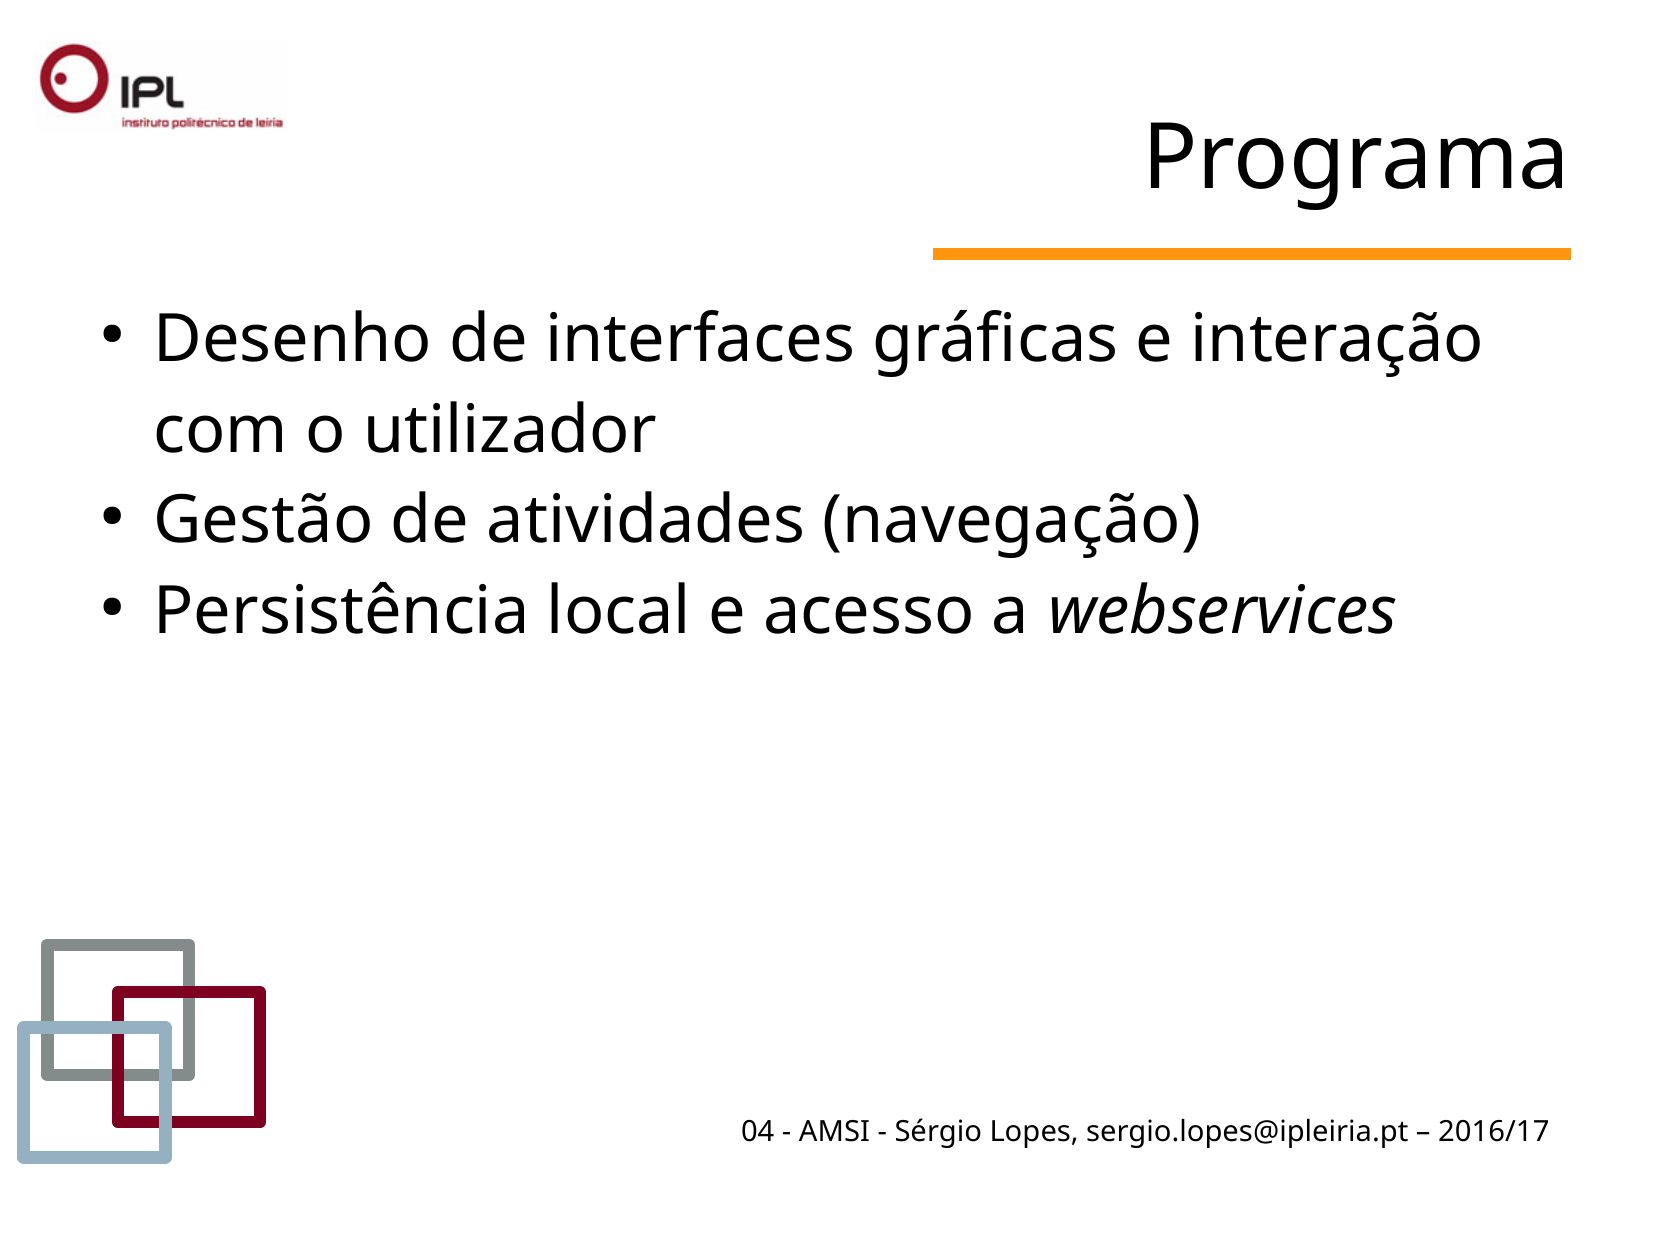

# Programa
Desenho de interfaces gráficas e interação com o utilizador
Gestão de atividades (navegação)
Persistência local e acesso a webservices
04 - AMSI - Sérgio Lopes, sergio.lopes@ipleiria.pt – 2016/17